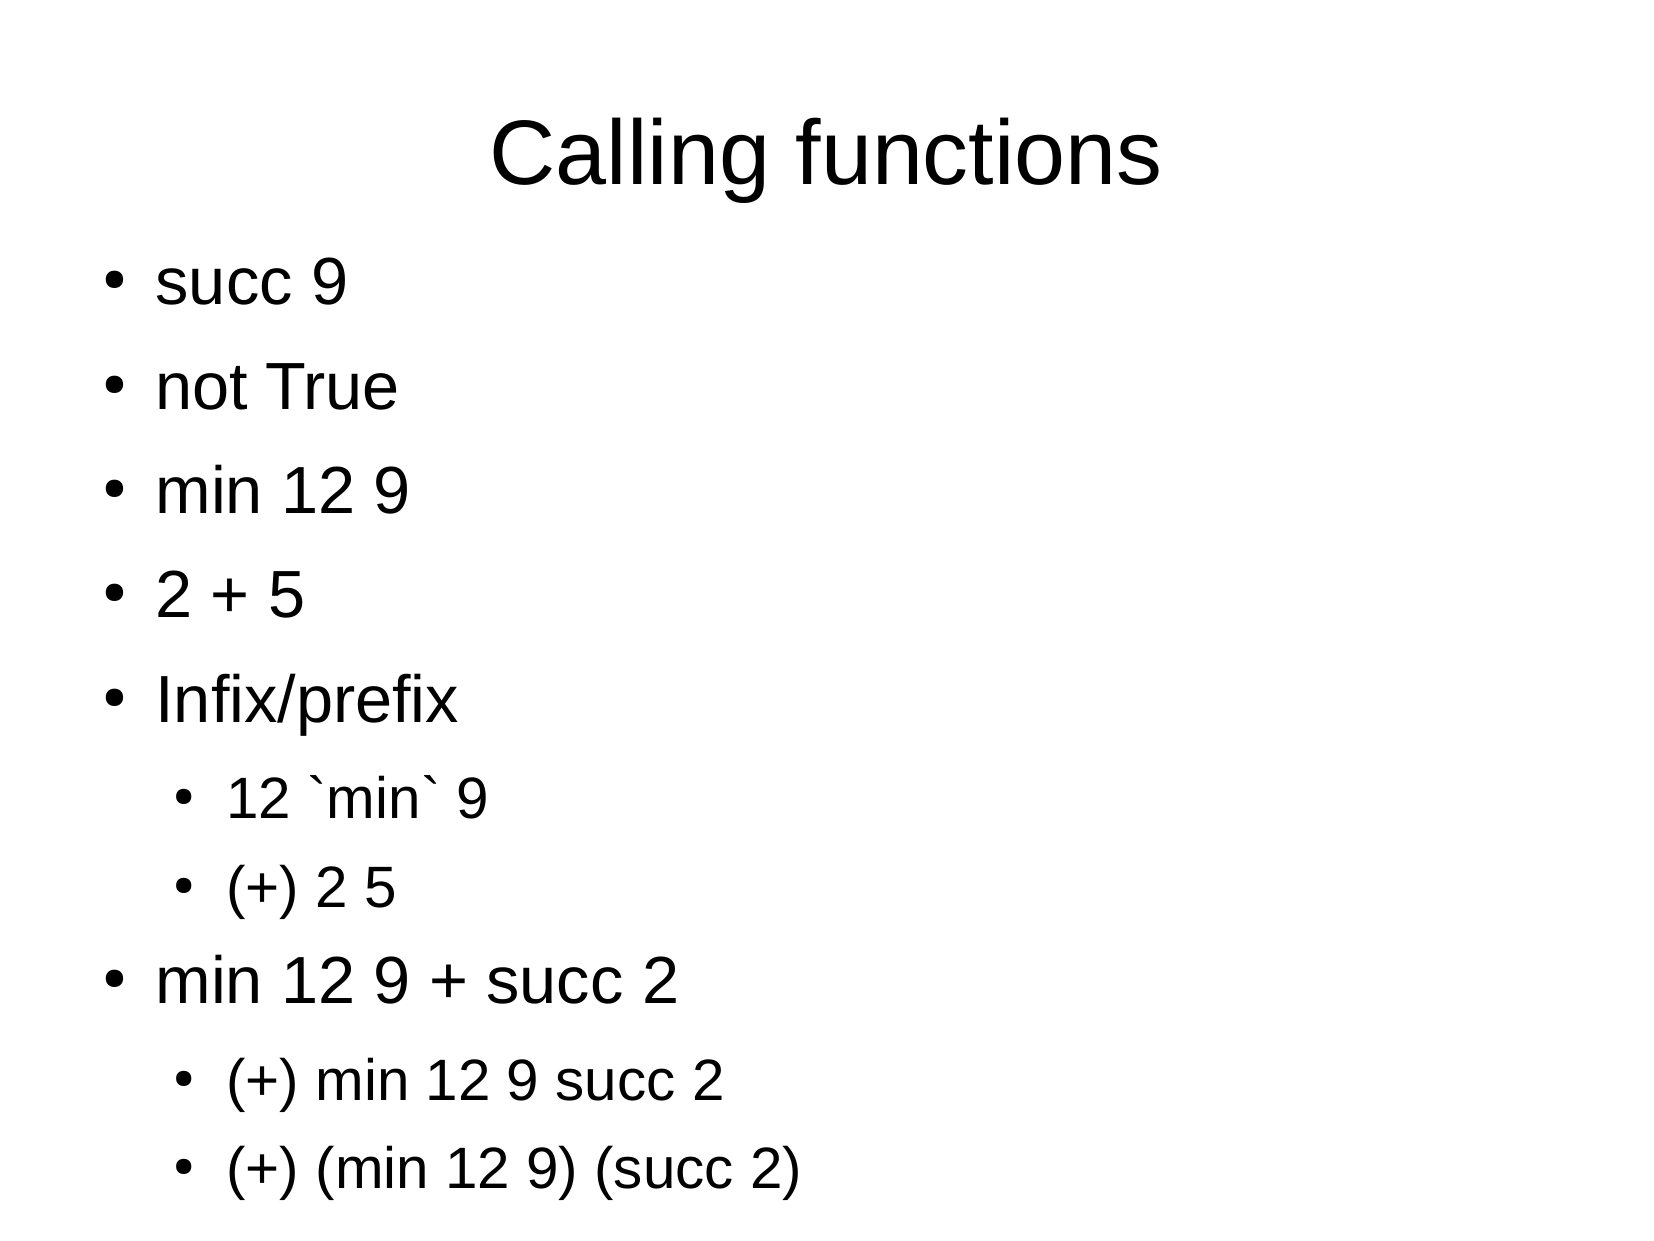

# Calling functions
succ 9
not True
min 12 9
2 + 5
Infix/prefix
12 `min` 9
(+) 2 5
min 12 9 + succ 2
(+) min 12 9 succ 2
(+) (min 12 9) (succ 2)